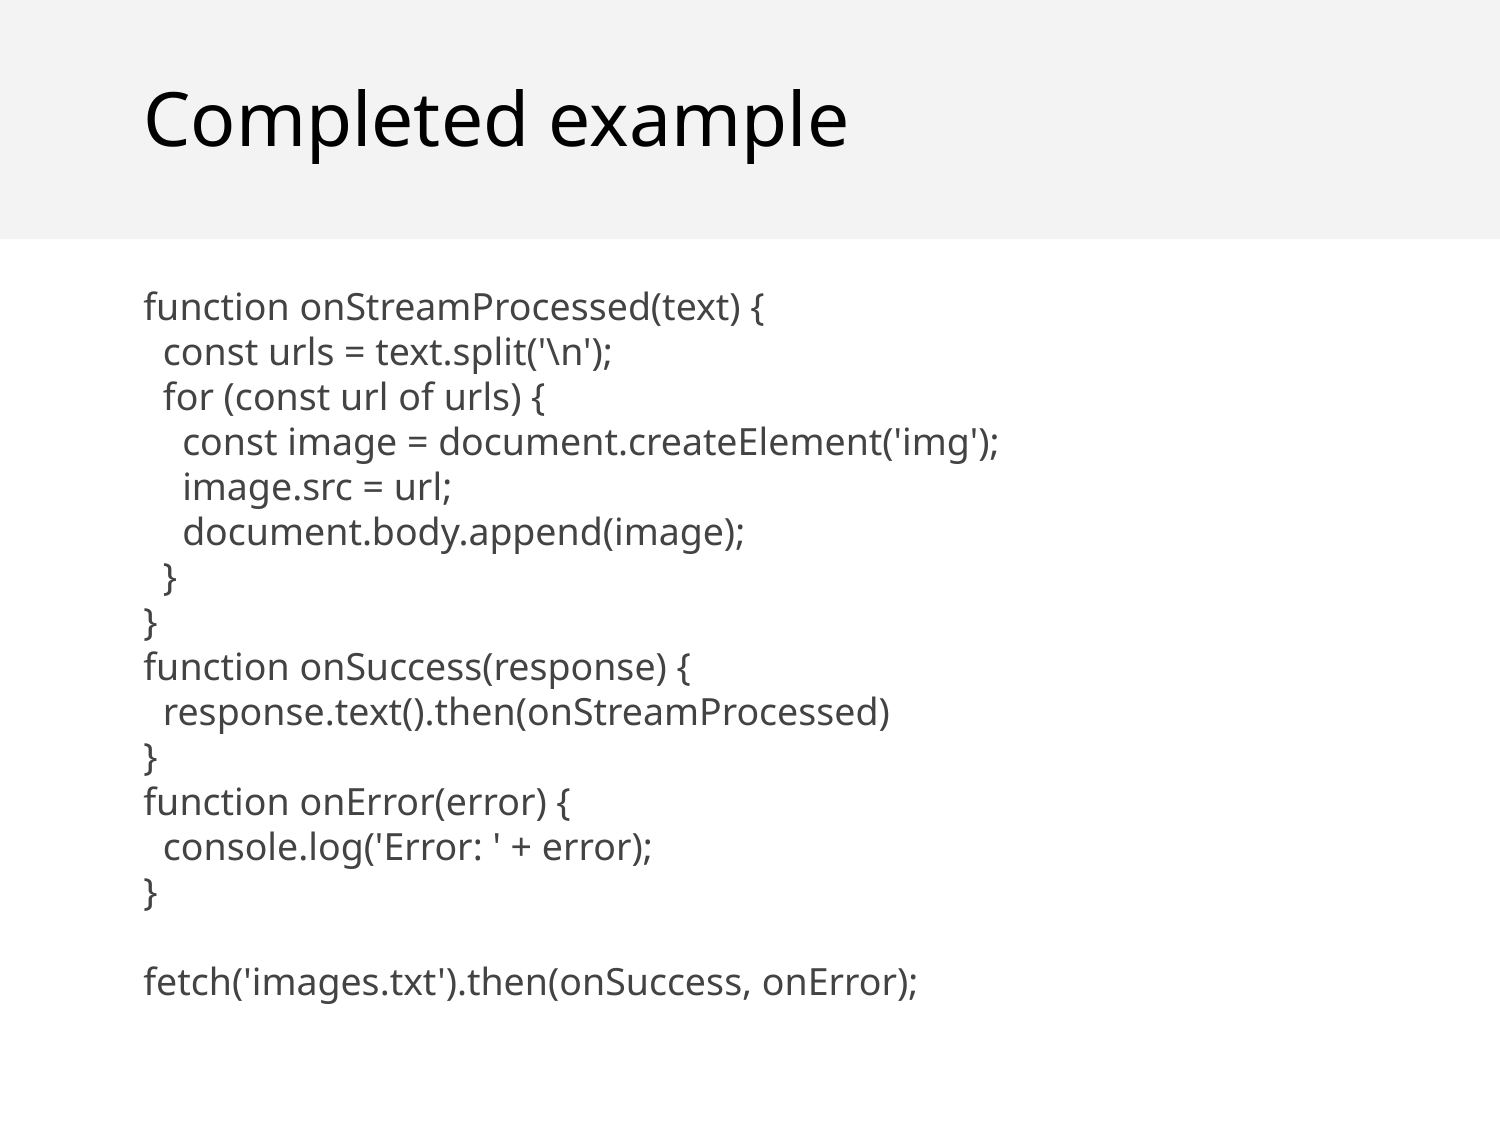

# Completed example
function onStreamProcessed(text) {
 const urls = text.split('\n');
 for (const url of urls) {
 const image = document.createElement('img');
 image.src = url;
 document.body.append(image);
 }
}
function onSuccess(response) {
 response.text().then(onStreamProcessed)
}
function onError(error) {
 console.log('Error: ' + error);
}
fetch('images.txt').then(onSuccess, onError);